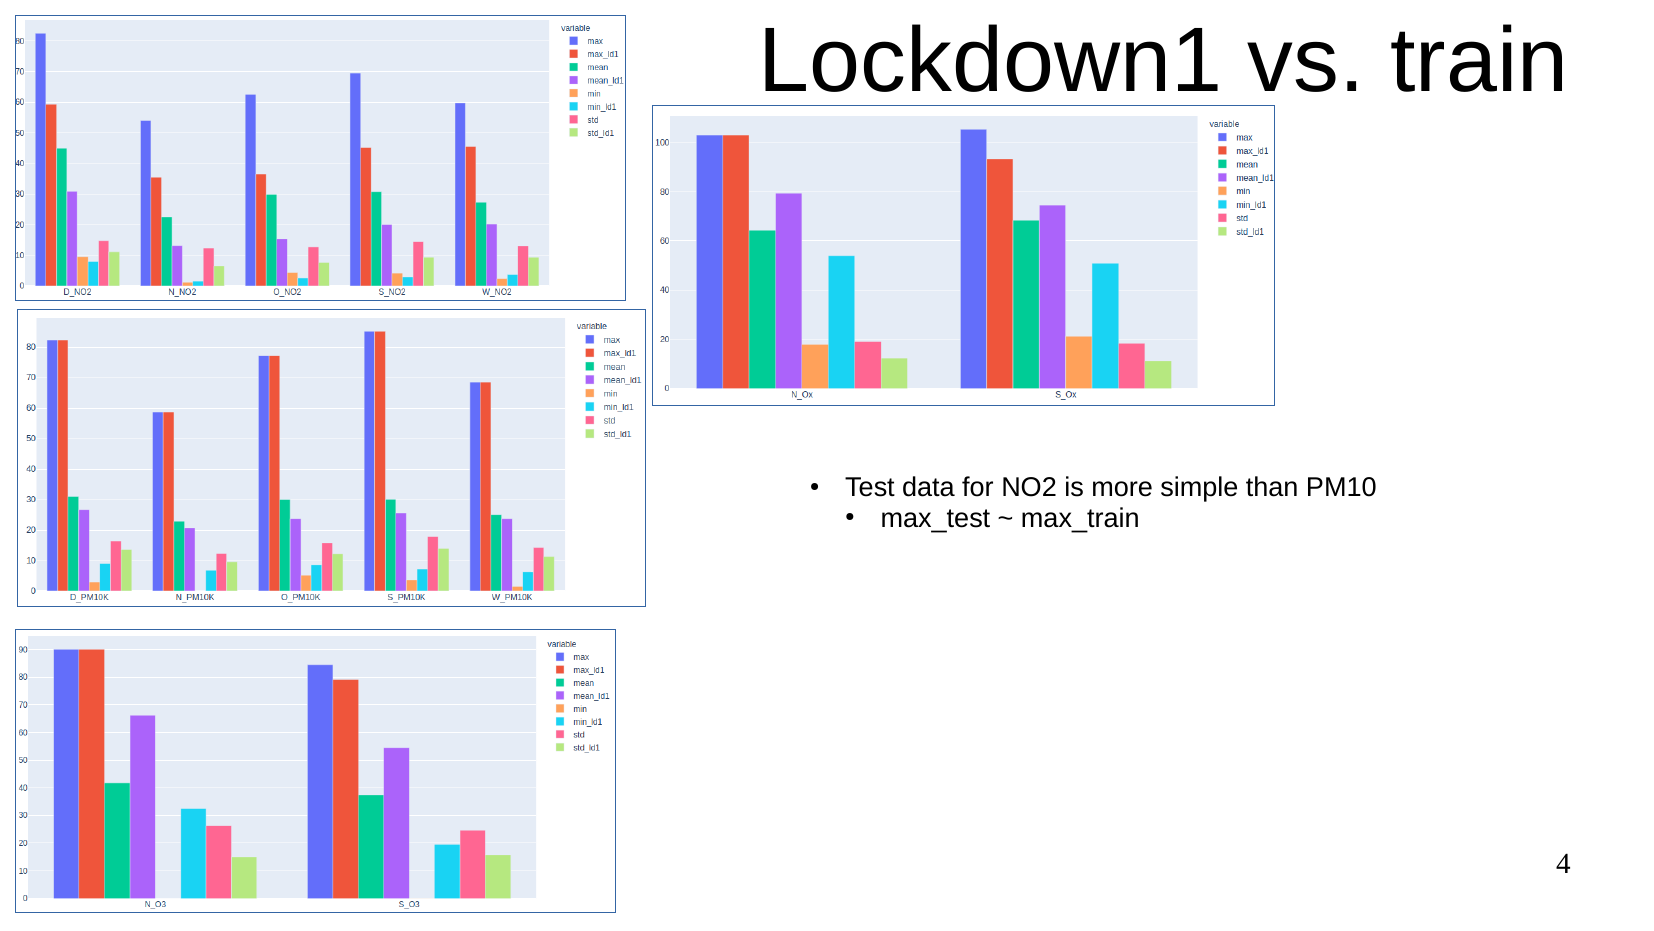

# Lockdown1 vs. train
Test data for NO2 is more simple than PM10
max_test ~ max_train
4